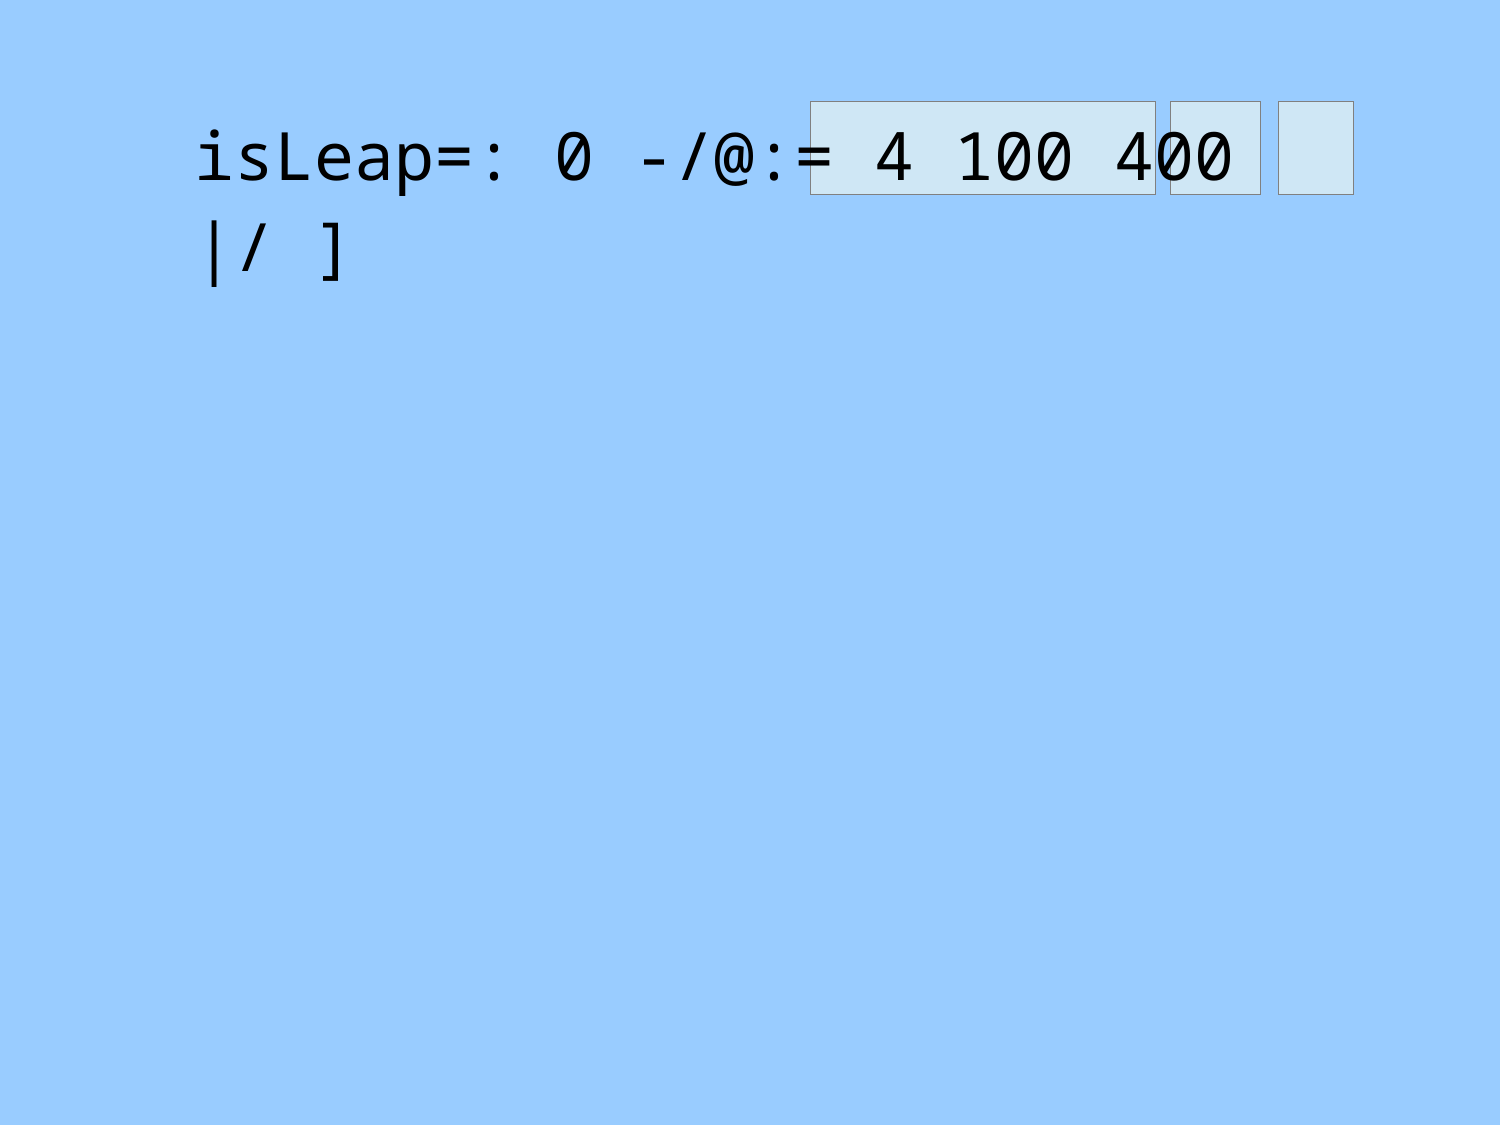

isLeap=: 0 -/@:= 4 100 400 |/ ]